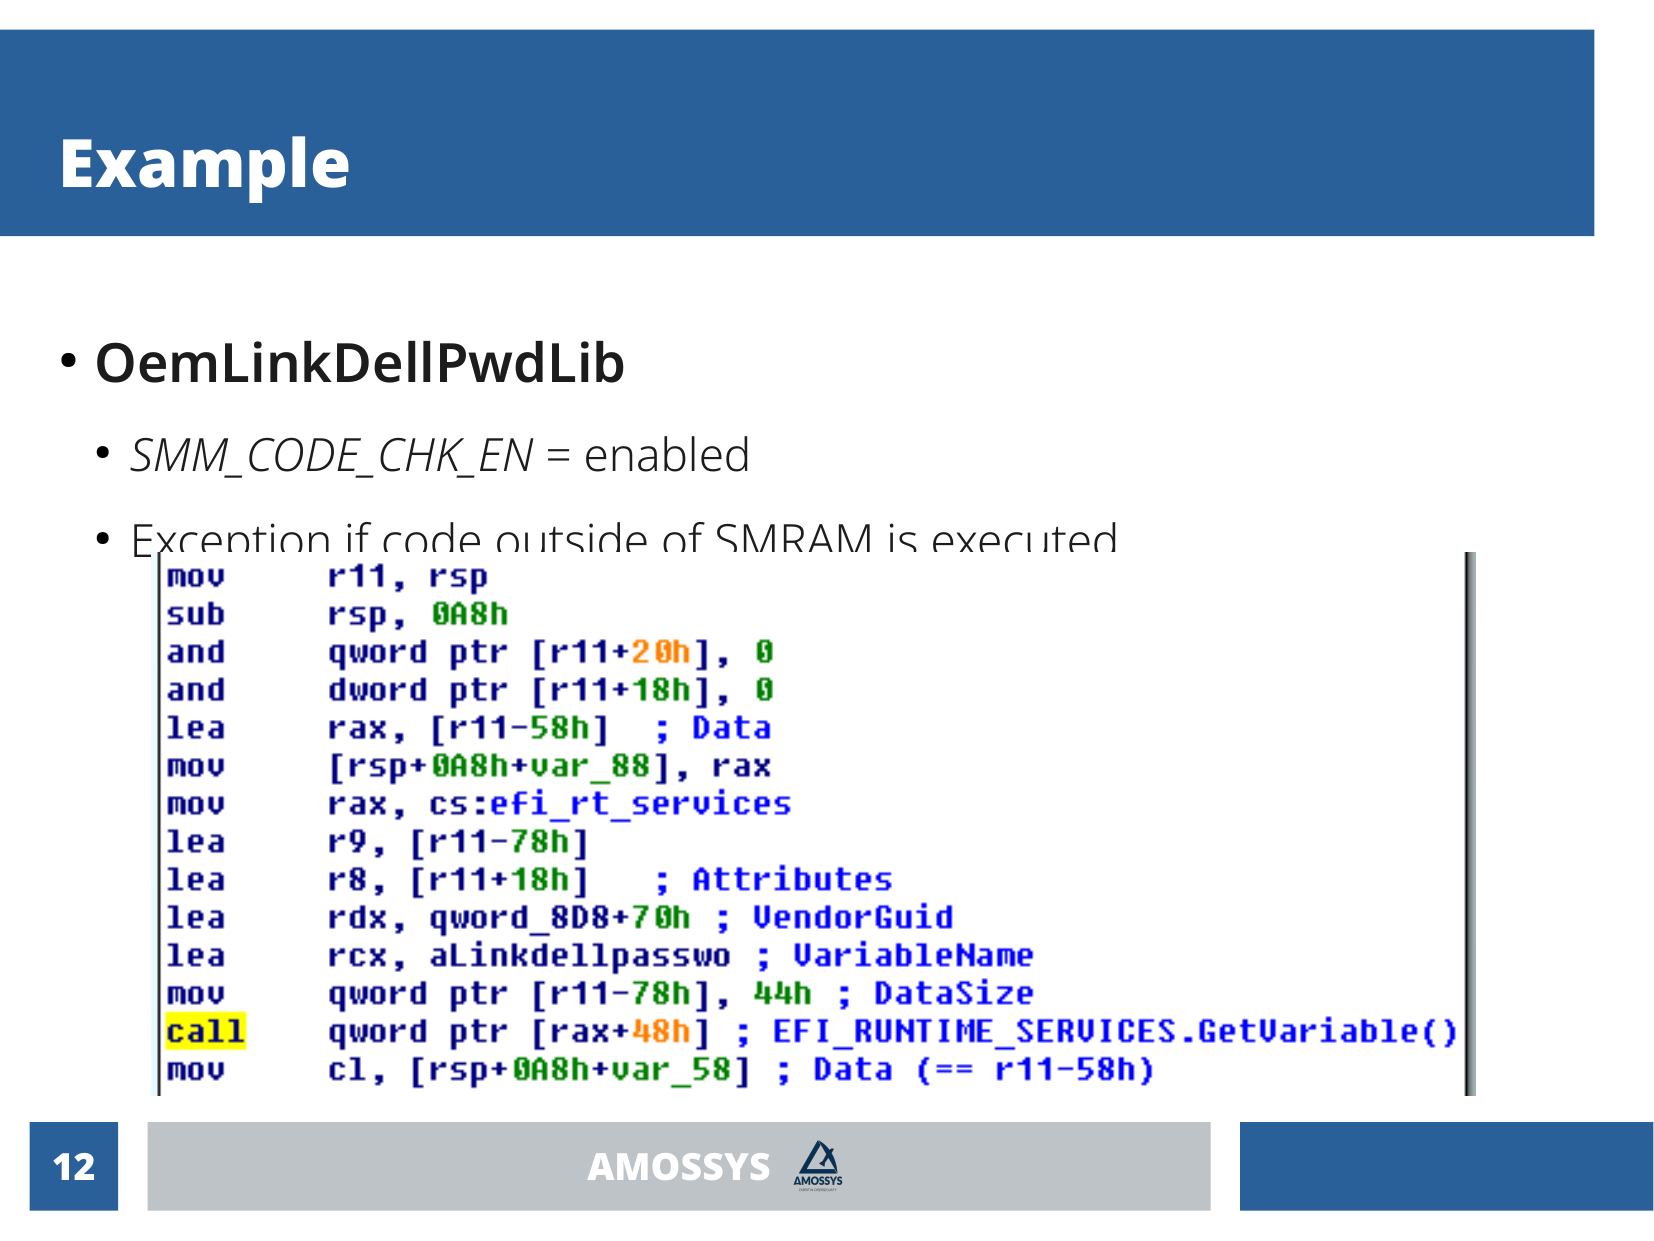

# Example
OemLinkDellPwdLib
SMM_CODE_CHK_EN = enabled
Exception if code outside of SMRAM is executed
12